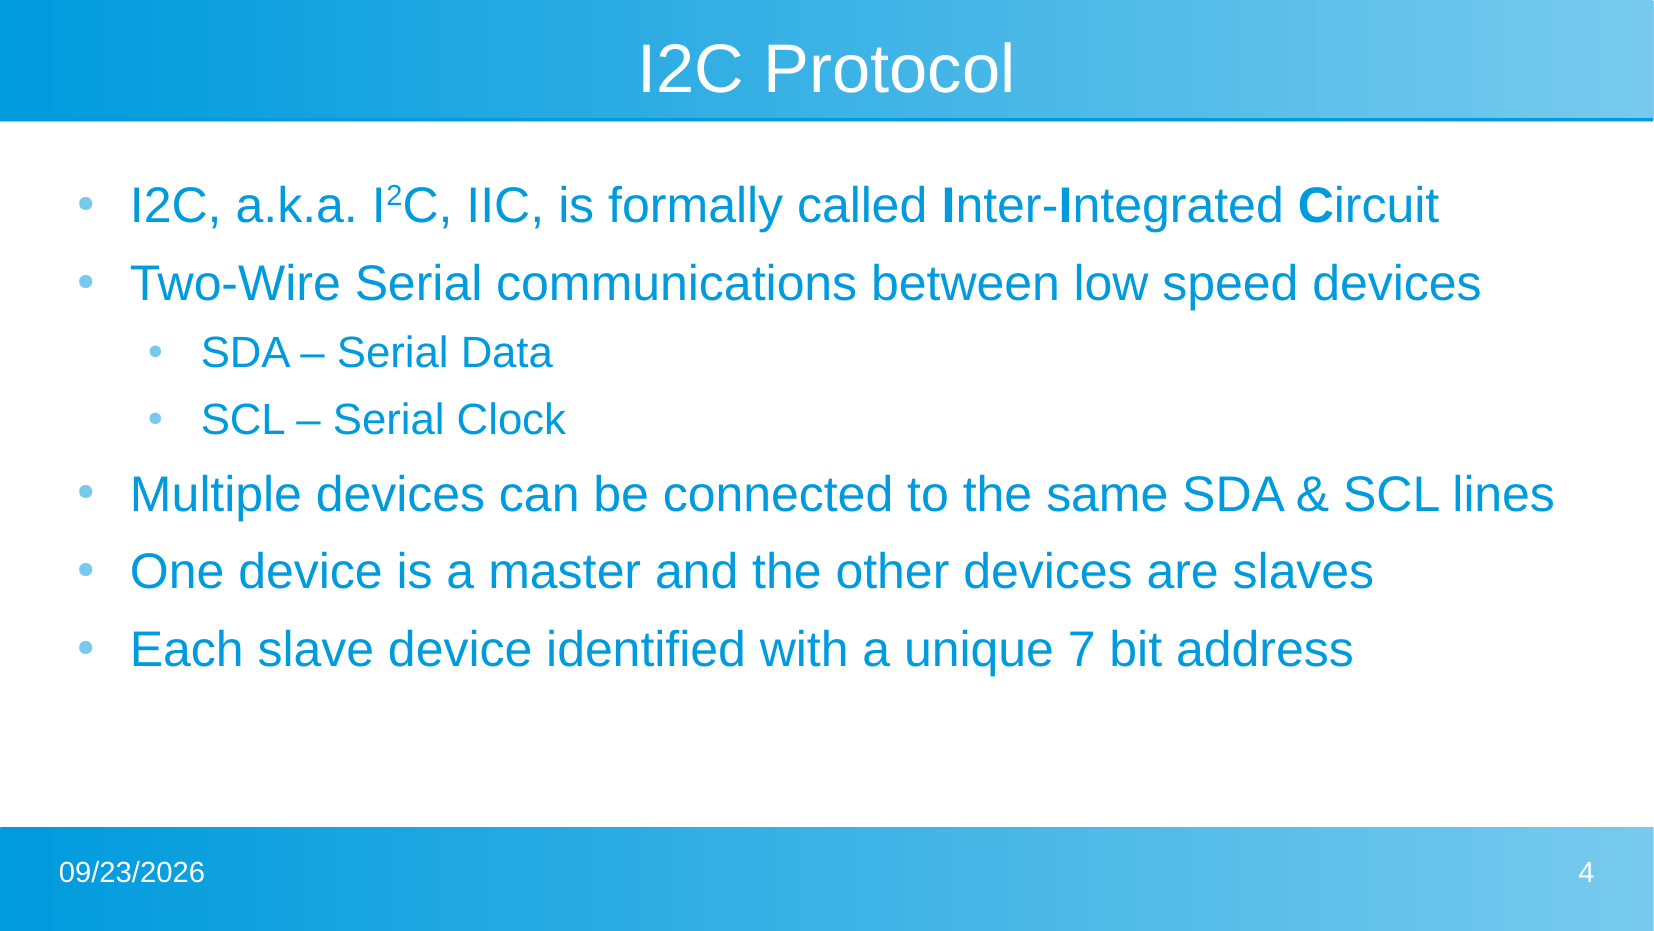

# I2C Protocol
I2C, a.k.a. I2C, IIC, is formally called Inter-Integrated Circuit
Two-Wire Serial communications between low speed devices
SDA – Serial Data
SCL – Serial Clock
Multiple devices can be connected to the same SDA & SCL lines
One device is a master and the other devices are slaves
Each slave device identified with a unique 7 bit address
4